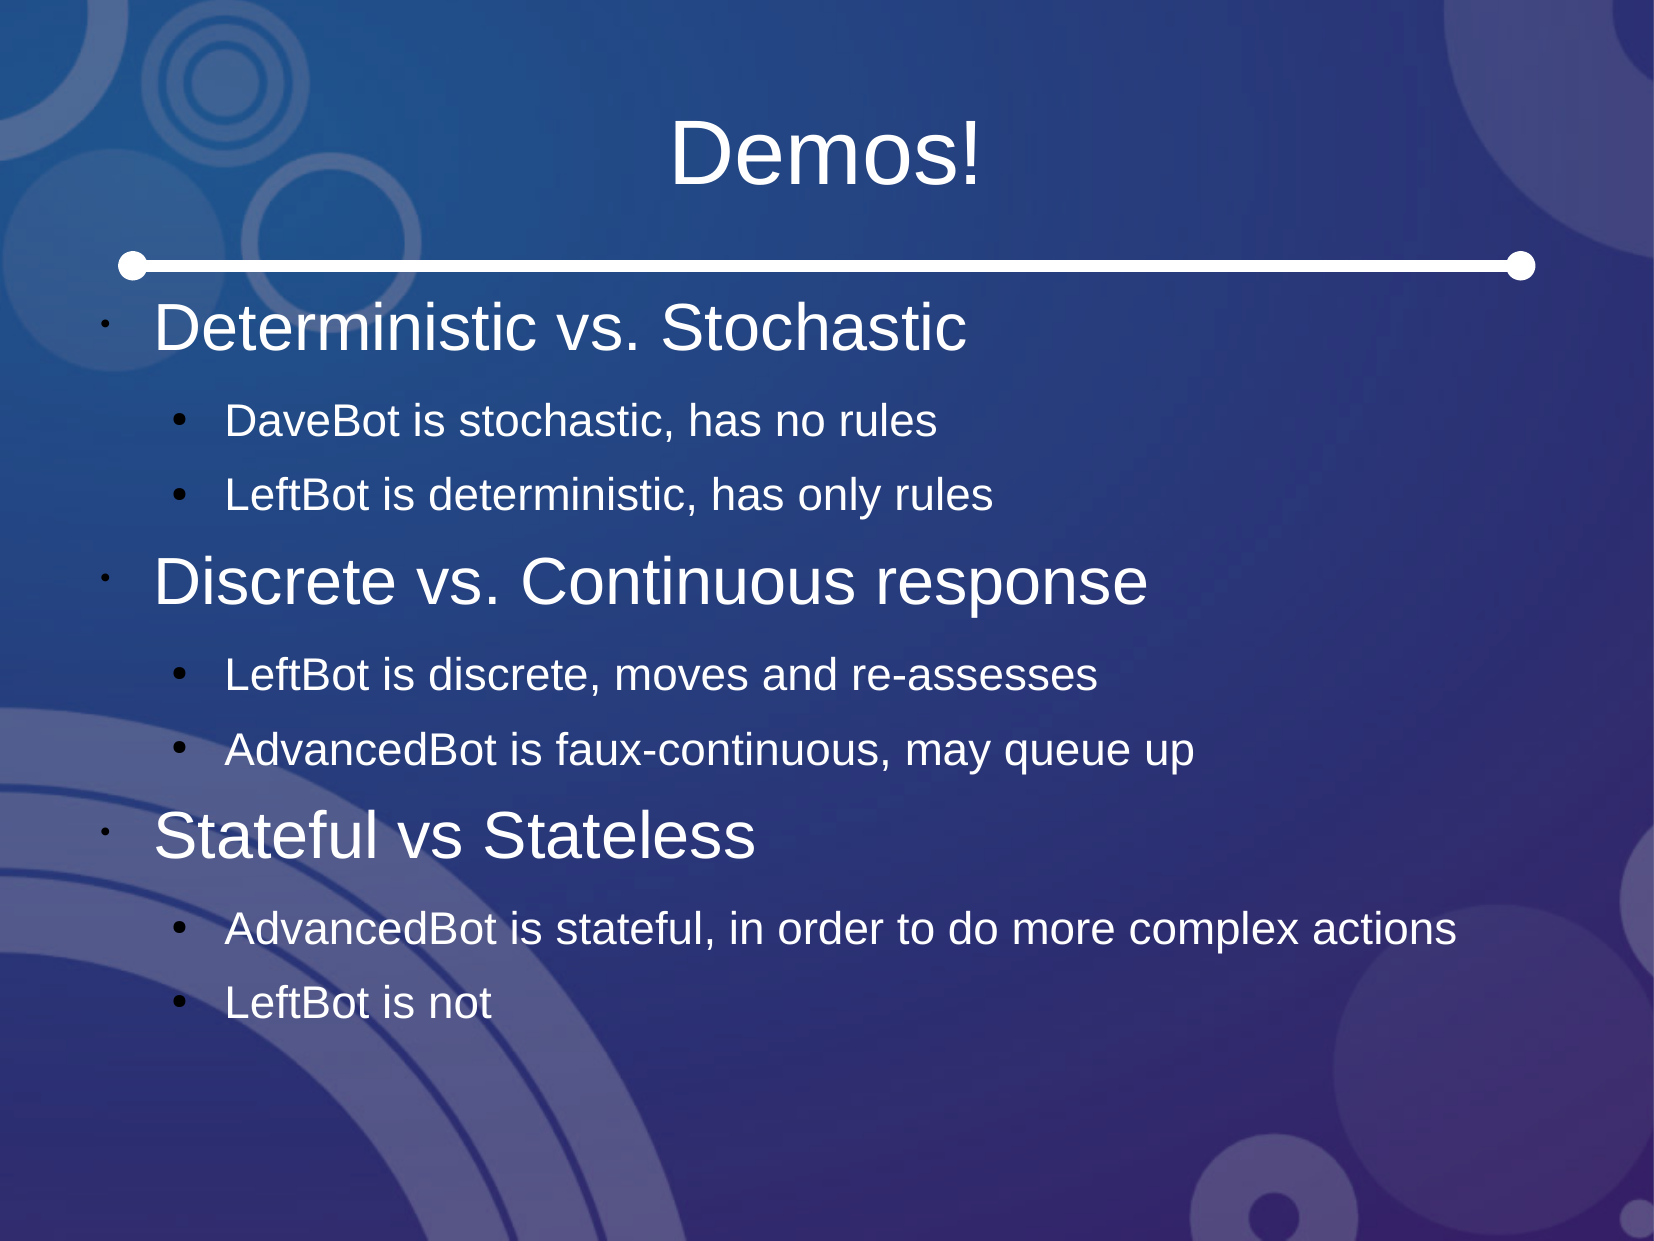

# Demos!
Deterministic vs. Stochastic
DaveBot is stochastic, has no rules
LeftBot is deterministic, has only rules
Discrete vs. Continuous response
LeftBot is discrete, moves and re-assesses
AdvancedBot is faux-continuous, may queue up
Stateful vs Stateless
AdvancedBot is stateful, in order to do more complex actions
LeftBot is not